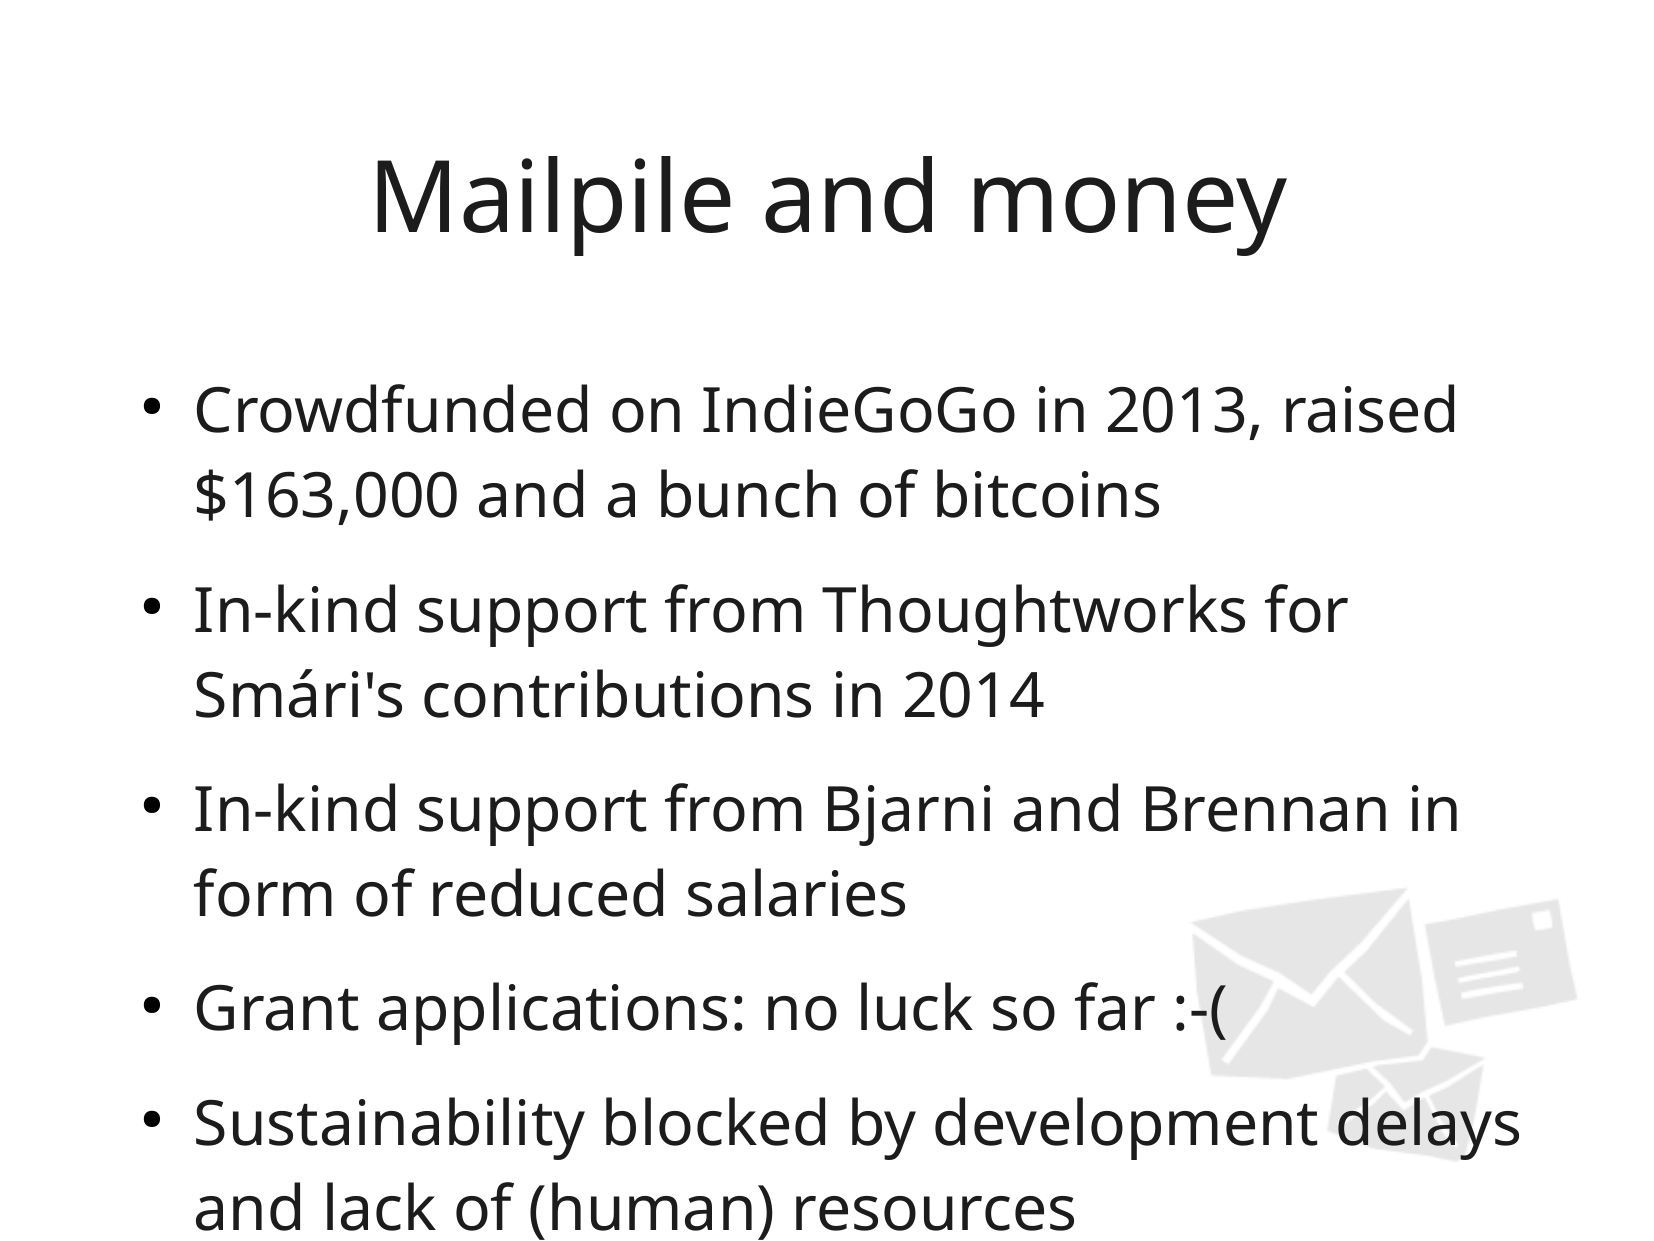

# Mailpile and money
Crowdfunded on IndieGoGo in 2013, raised $163,000 and a bunch of bitcoins
In-kind support from Thoughtworks for Smári's contributions in 2014
In-kind support from Bjarni and Brennan in form of reduced salaries
Grant applications: no luck so far :-(
Sustainability blocked by development delays and lack of (human) resources